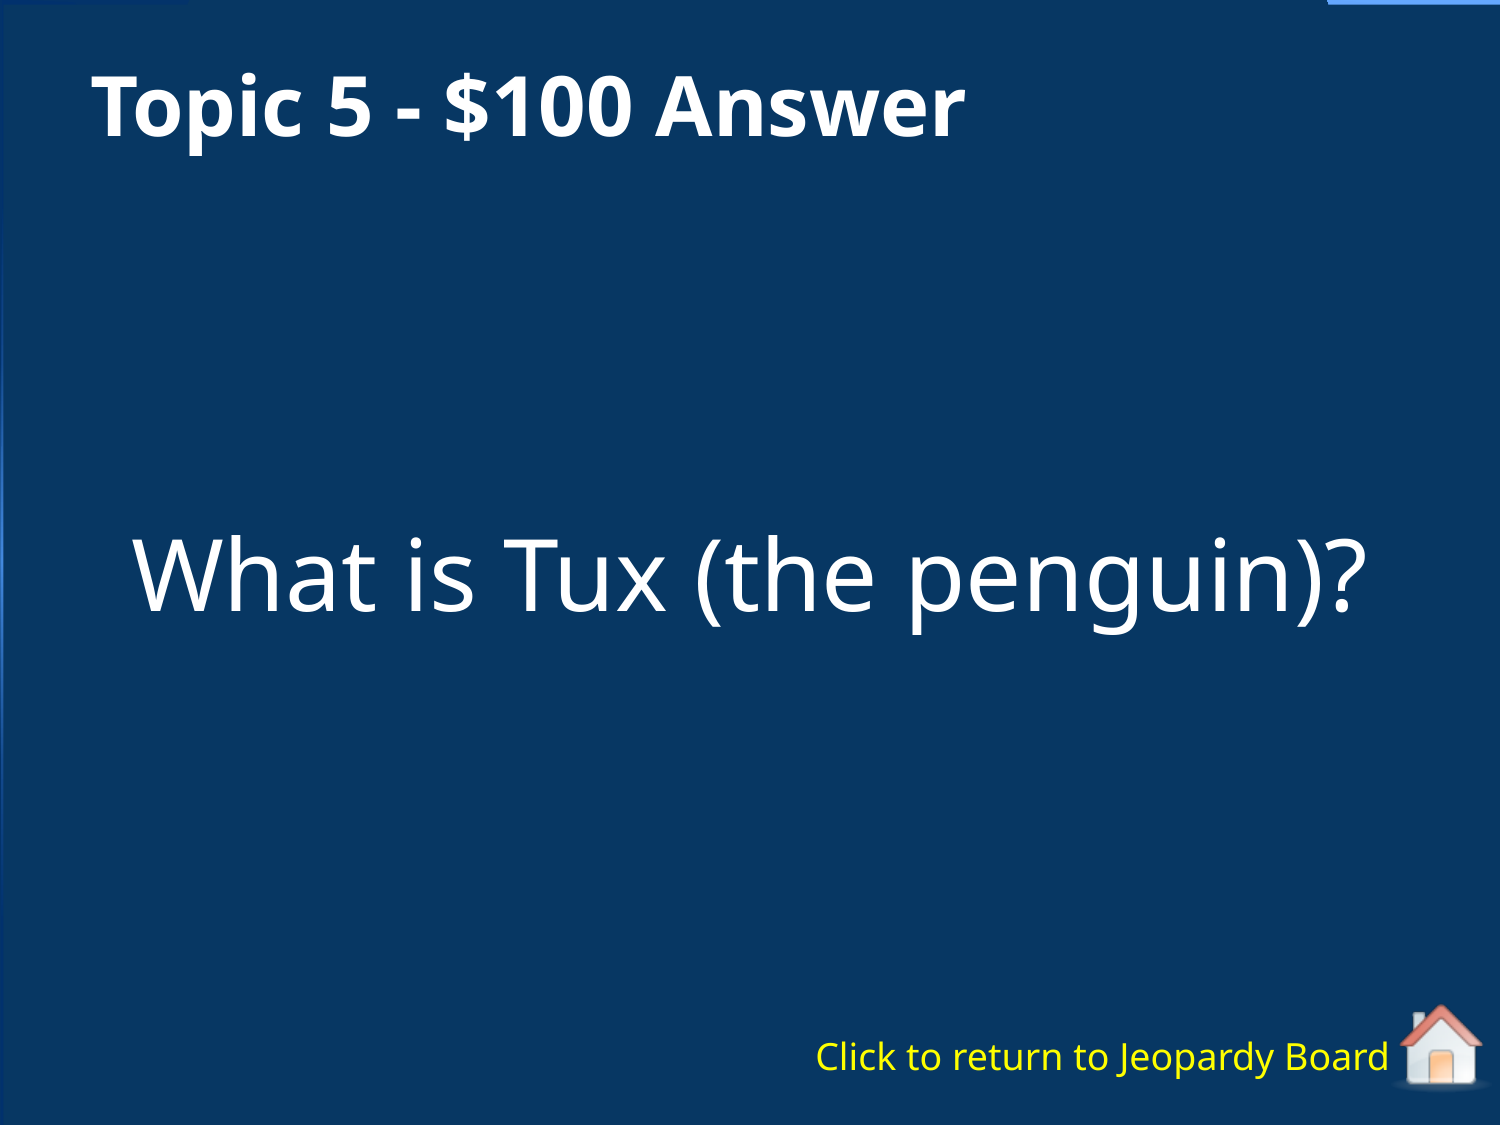

Topic 5 - $100 Answer
# What is Tux (the penguin)?
Click to return to Jeopardy Board